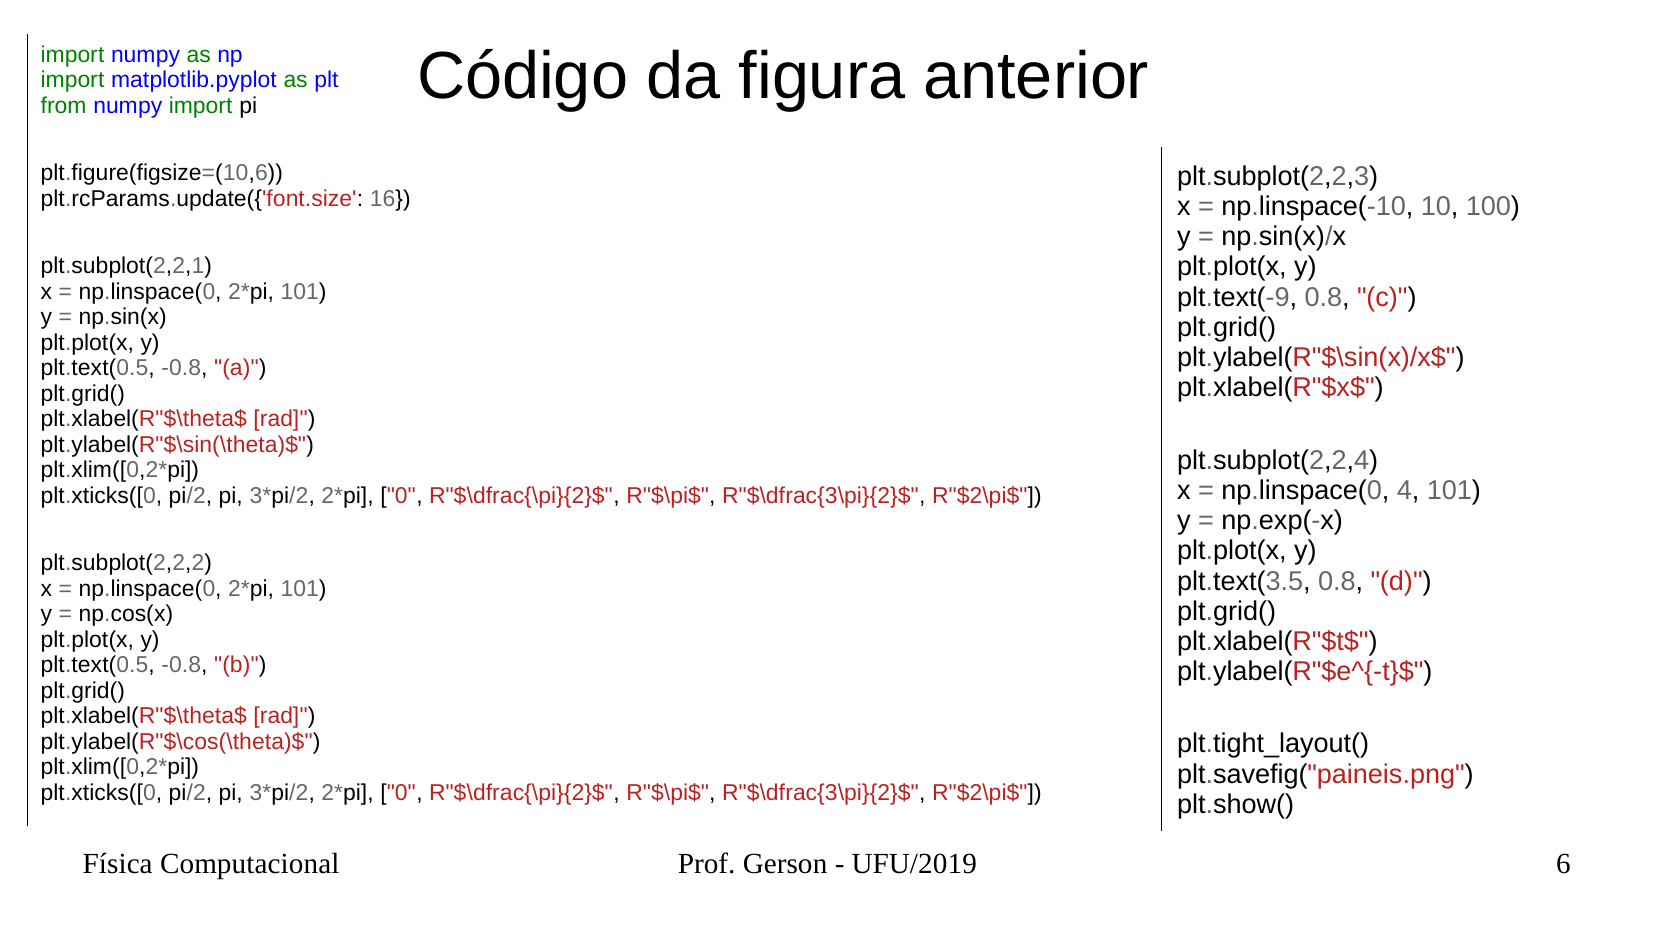

Código da figura anterior
import numpy as np
import matplotlib.pyplot as plt
from numpy import pi
plt.figure(figsize=(10,6))
plt.rcParams.update({'font.size': 16})
plt.subplot(2,2,1)
x = np.linspace(0, 2*pi, 101)
y = np.sin(x)
plt.plot(x, y)
plt.text(0.5, -0.8, "(a)")
plt.grid()
plt.xlabel(R"$\theta$ [rad]")
plt.ylabel(R"$\sin(\theta)$")
plt.xlim([0,2*pi])
plt.xticks([0, pi/2, pi, 3*pi/2, 2*pi], ["0", R"$\dfrac{\pi}{2}$", R"$\pi$", R"$\dfrac{3\pi}{2}$", R"$2\pi$"])
plt.subplot(2,2,2)
x = np.linspace(0, 2*pi, 101)
y = np.cos(x)
plt.plot(x, y)
plt.text(0.5, -0.8, "(b)")
plt.grid()
plt.xlabel(R"$\theta$ [rad]")
plt.ylabel(R"$\cos(\theta)$")
plt.xlim([0,2*pi])
plt.xticks([0, pi/2, pi, 3*pi/2, 2*pi], ["0", R"$\dfrac{\pi}{2}$", R"$\pi$", R"$\dfrac{3\pi}{2}$", R"$2\pi$"])
plt.subplot(2,2,3)
x = np.linspace(-10, 10, 100)
y = np.sin(x)/x
plt.plot(x, y)
plt.text(-9, 0.8, "(c)")
plt.grid()
plt.ylabel(R"$\sin(x)/x$")
plt.xlabel(R"$x$")
plt.subplot(2,2,4)
x = np.linspace(0, 4, 101)
y = np.exp(-x)
plt.plot(x, y)
plt.text(3.5, 0.8, "(d)")
plt.grid()
plt.xlabel(R"$t$")
plt.ylabel(R"$e^{-t}$")
plt.tight_layout()
plt.savefig("paineis.png")
plt.show()
Física Computacional
Prof. Gerson - UFU/2019
6